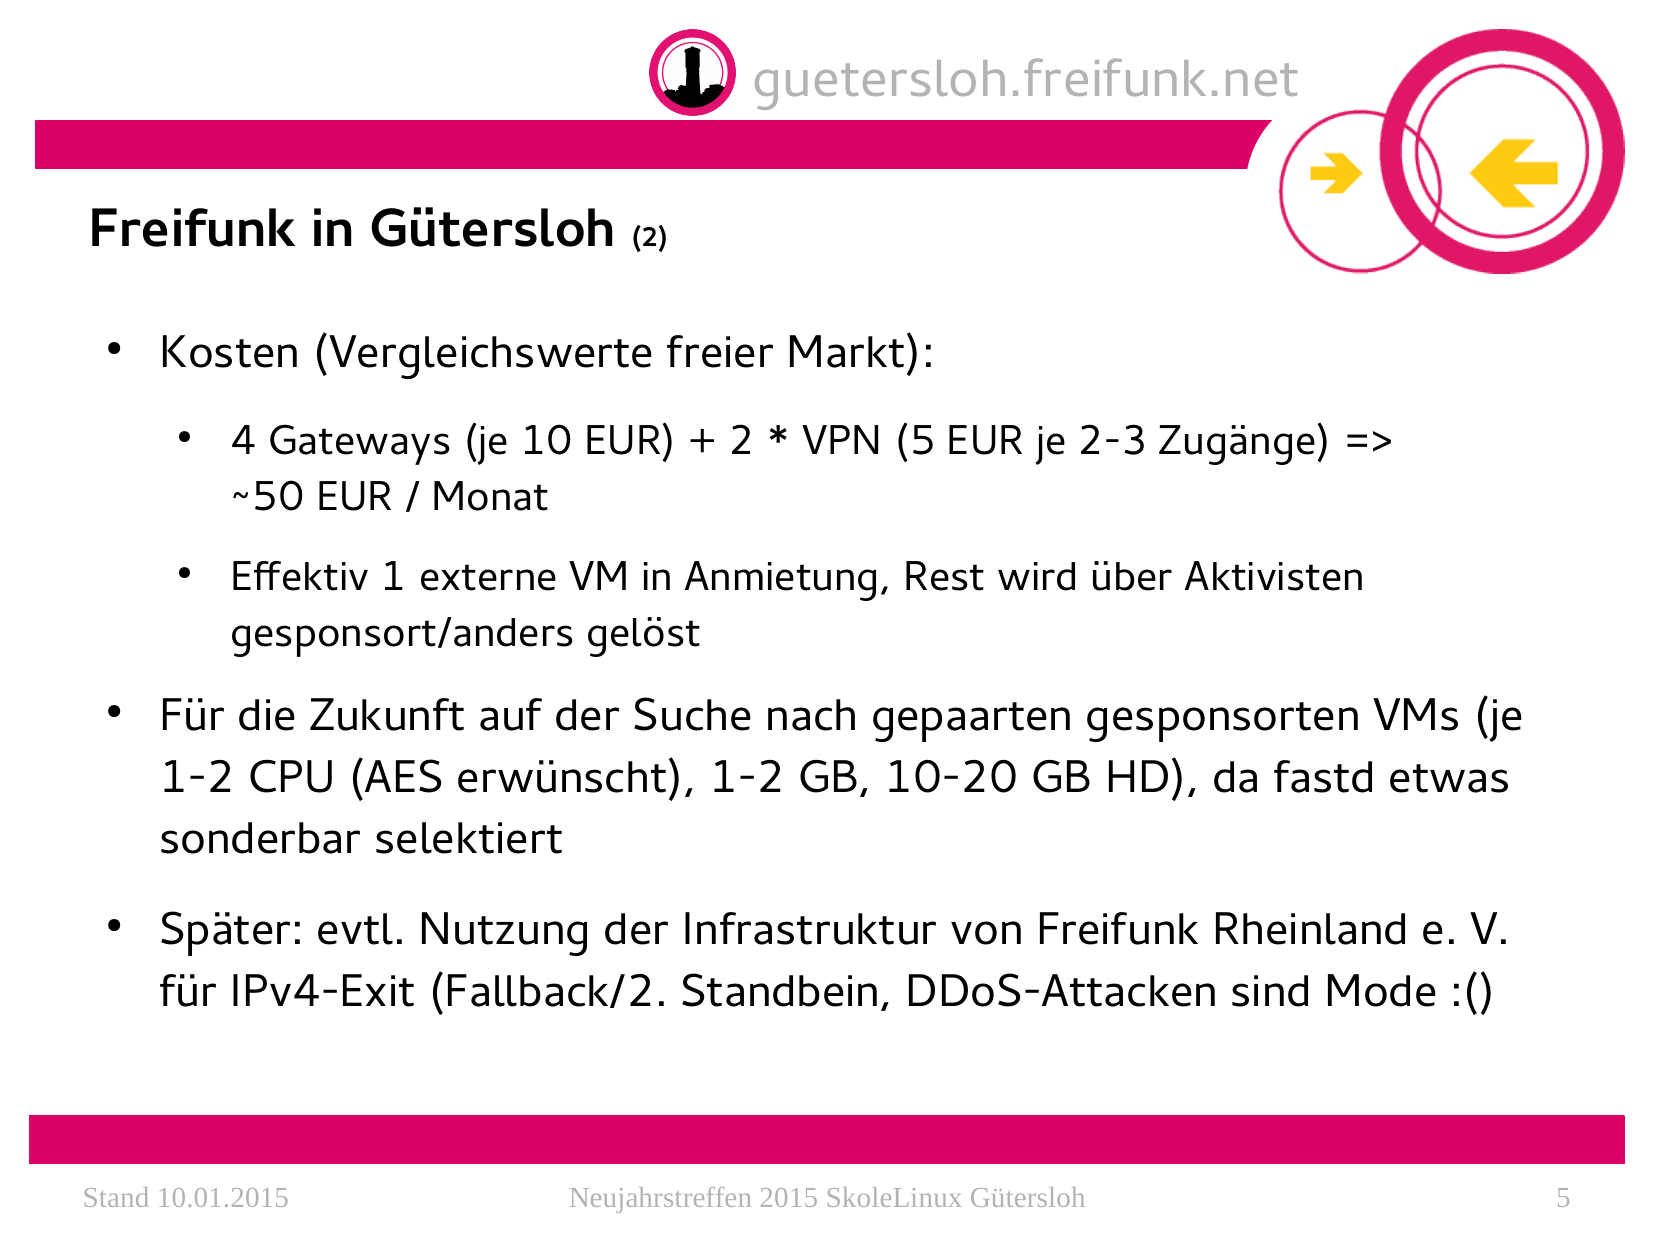

# Freifunk in Gütersloh (2)
Kosten (Vergleichswerte freier Markt):
4 Gateways (je 10 EUR) + 2 * VPN (5 EUR je 2-3 Zugänge) =>
~50 EUR / Monat
Effektiv 1 externe VM in Anmietung, Rest wird über Aktivisten gesponsort/anders gelöst
Für die Zukunft auf der Suche nach gepaarten gesponsorten VMs (je 1-2 CPU (AES erwünscht), 1-2 GB, 10-20 GB HD), da fastd etwas sonderbar selektiert
Später: evtl. Nutzung der Infrastruktur von Freifunk Rheinland e. V. für IPv4-Exit (Fallback/2. Standbein, DDoS-Attacken sind Mode :()
Stand 10.01.2015
Neujahrstreffen 2015 SkoleLinux Gütersloh
5